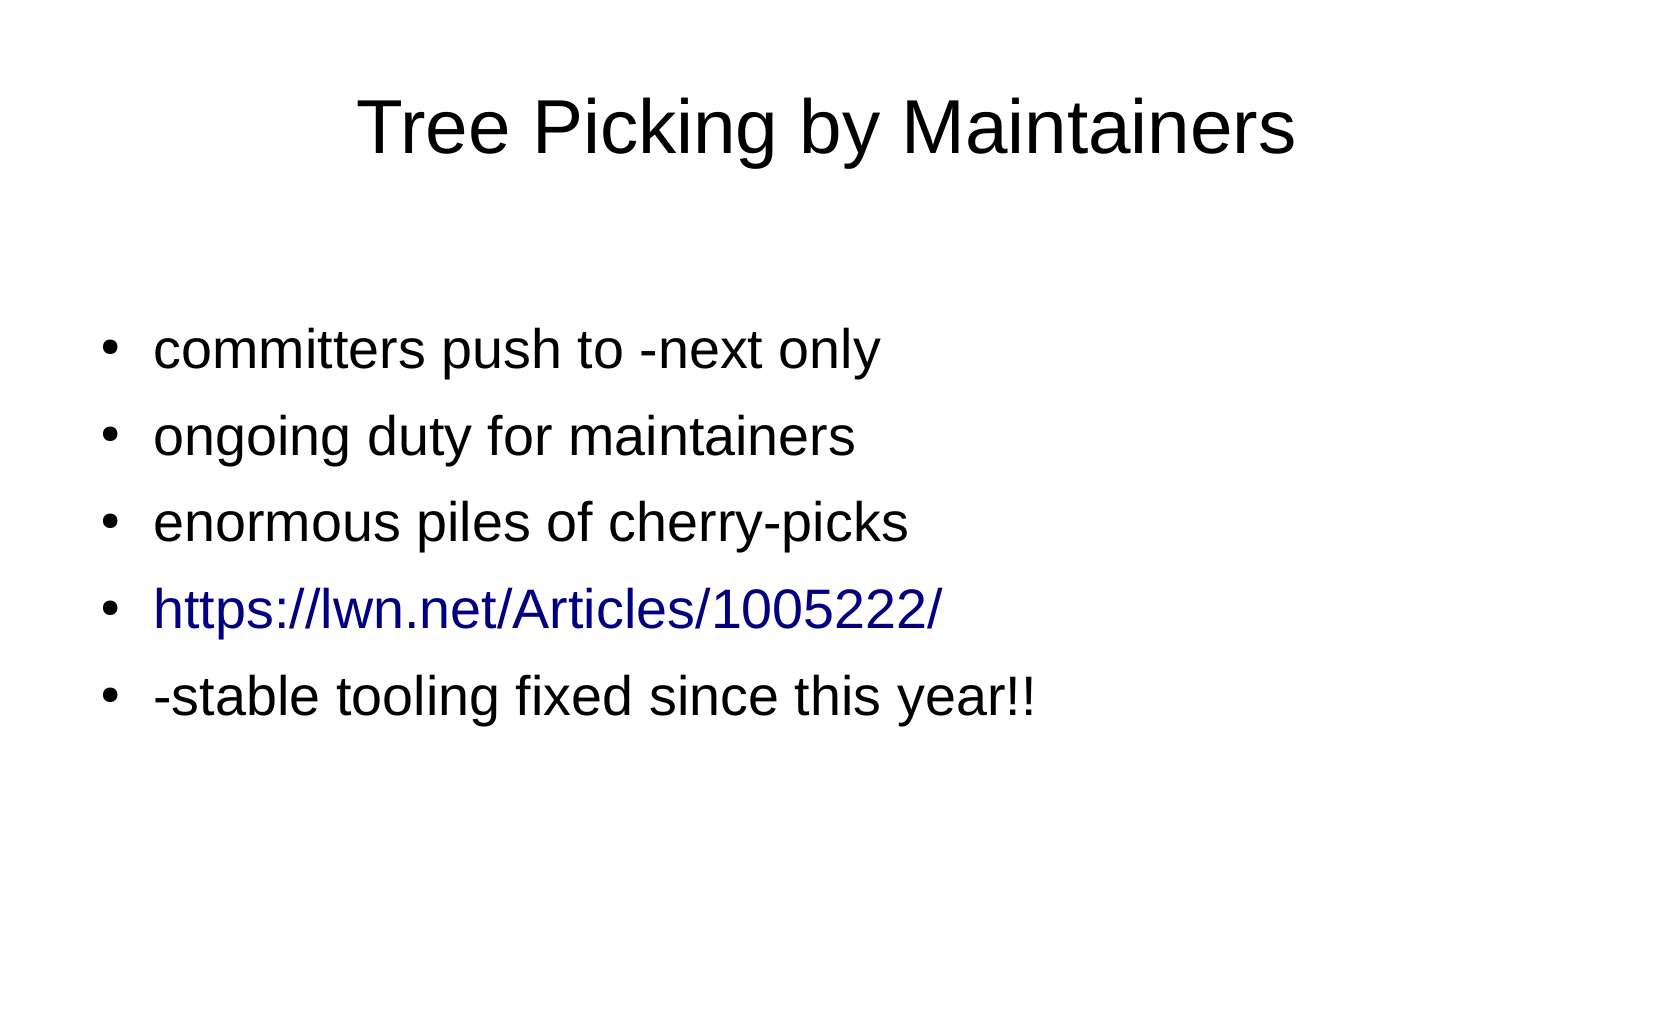

# Tree Picking by Maintainers
committers push to -next only
ongoing duty for maintainers
enormous piles of cherry-picks
https://lwn.net/Articles/1005222/
-stable tooling fixed since this year!!